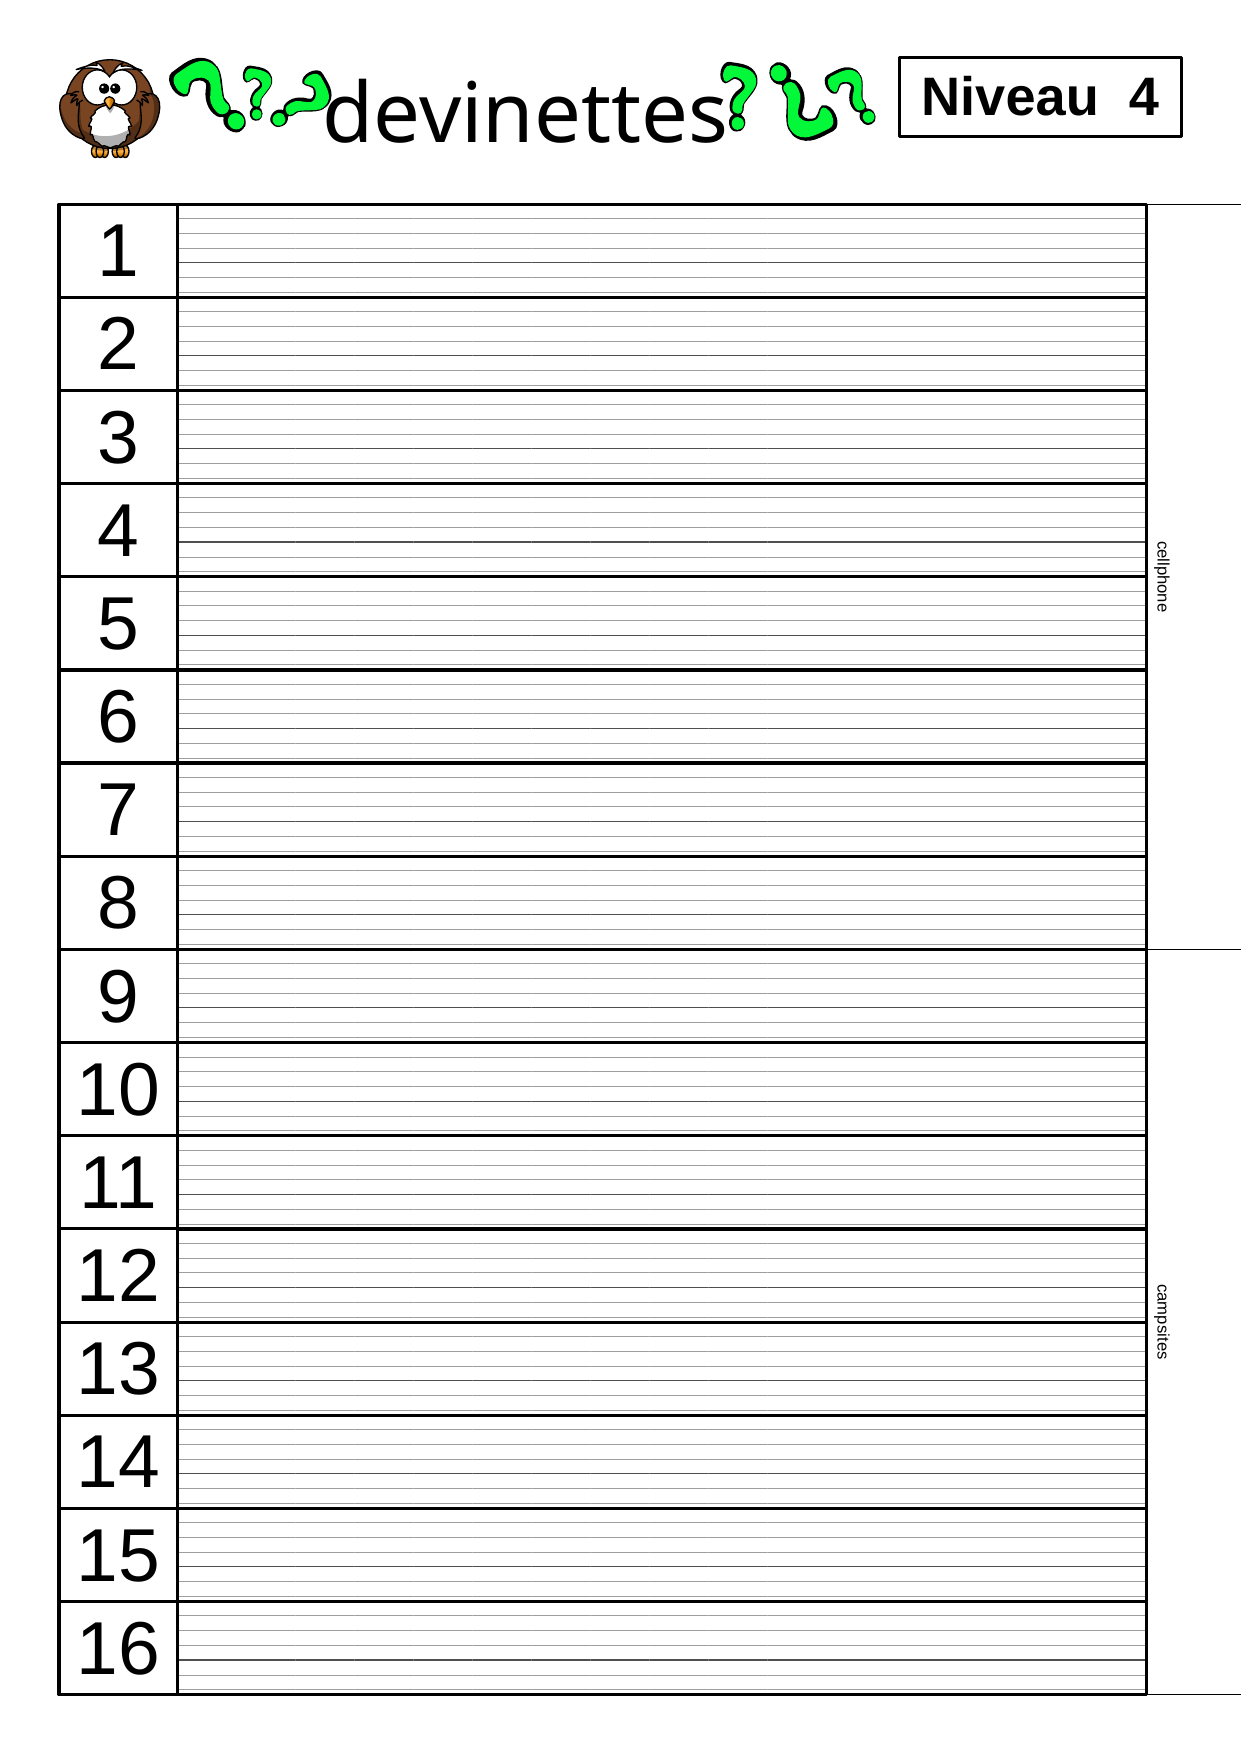

devinettes
Niveau 4
1
2
3
4
cellphone
5
6
7
8
9
10
11
12
campsites
13
14
15
16